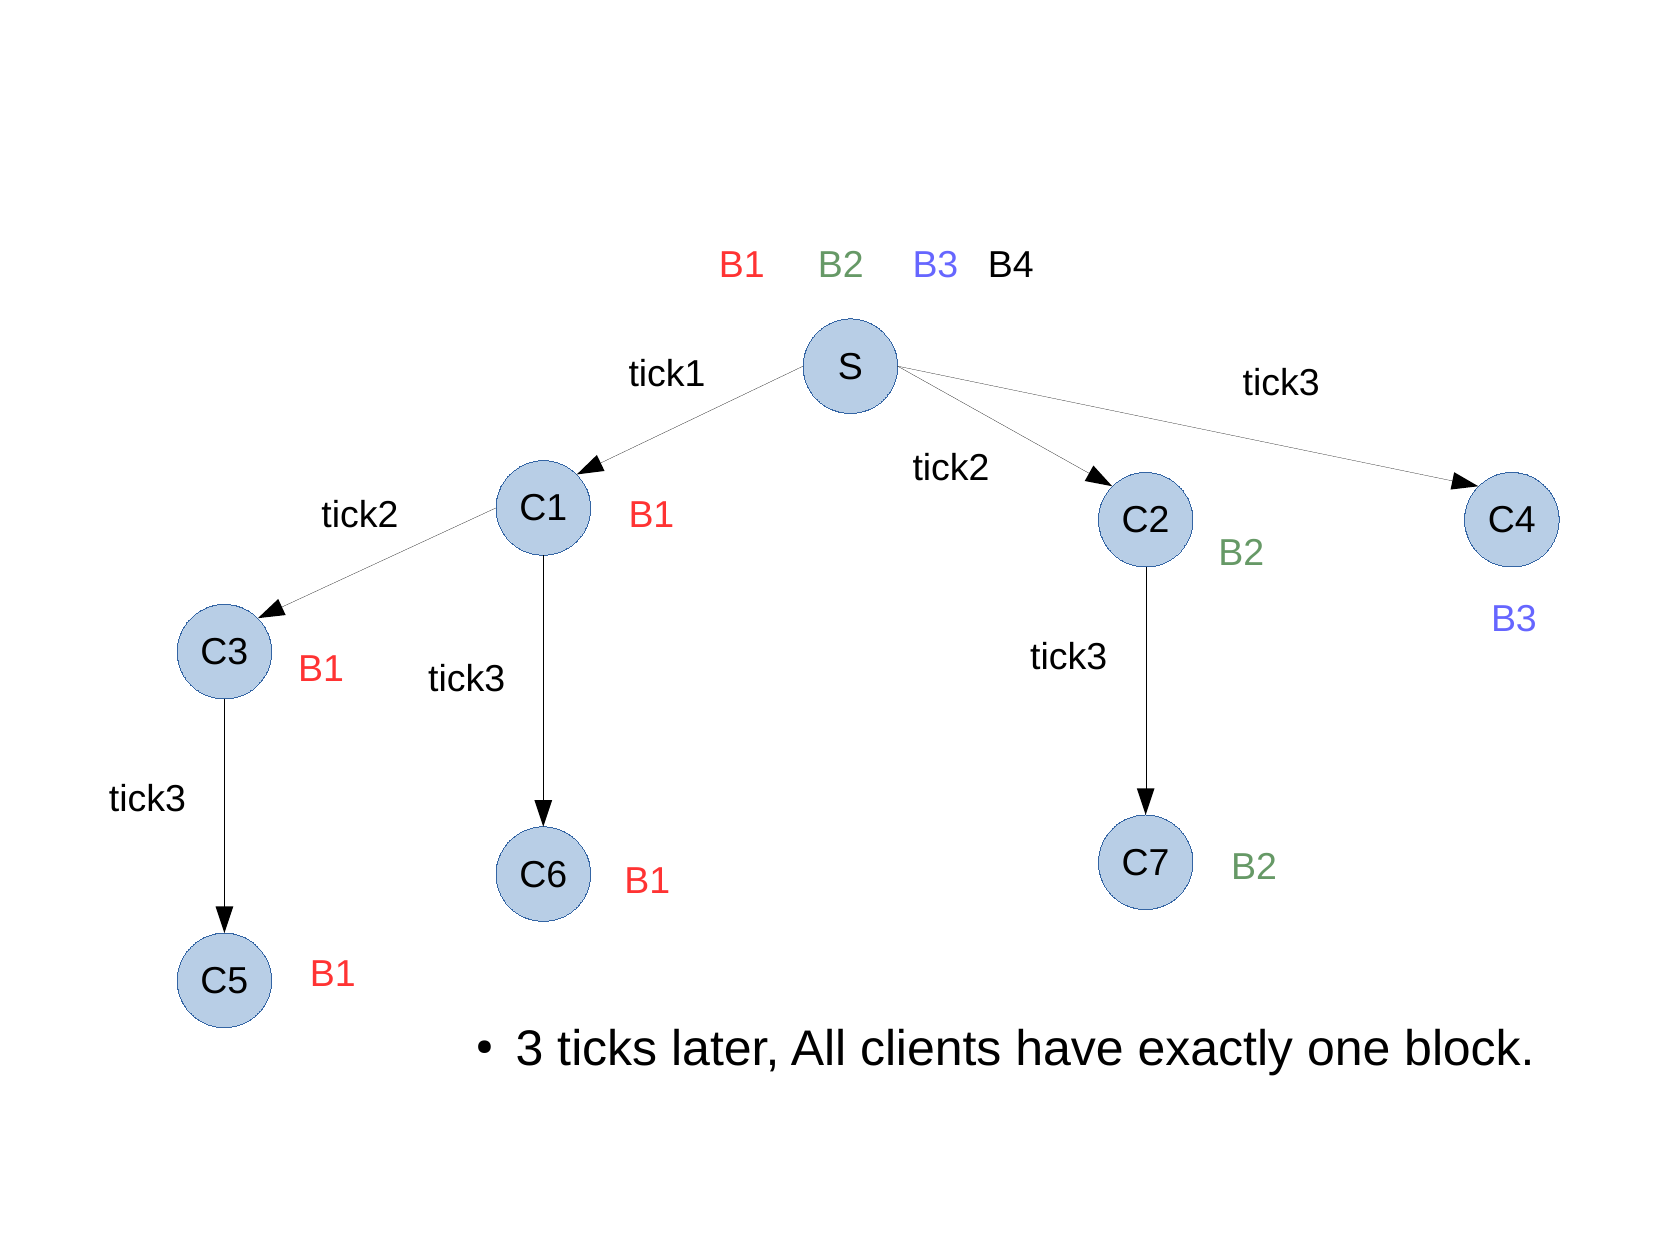

B1
B2
B3
B4
S
tick1
tick3
tick2
C1
C2
C4
tick2
B1
B2
B3
C3
tick3
B1
tick3
tick3
C7
C6
B2
B1
C5
B1
3 ticks later, All clients have exactly one block.